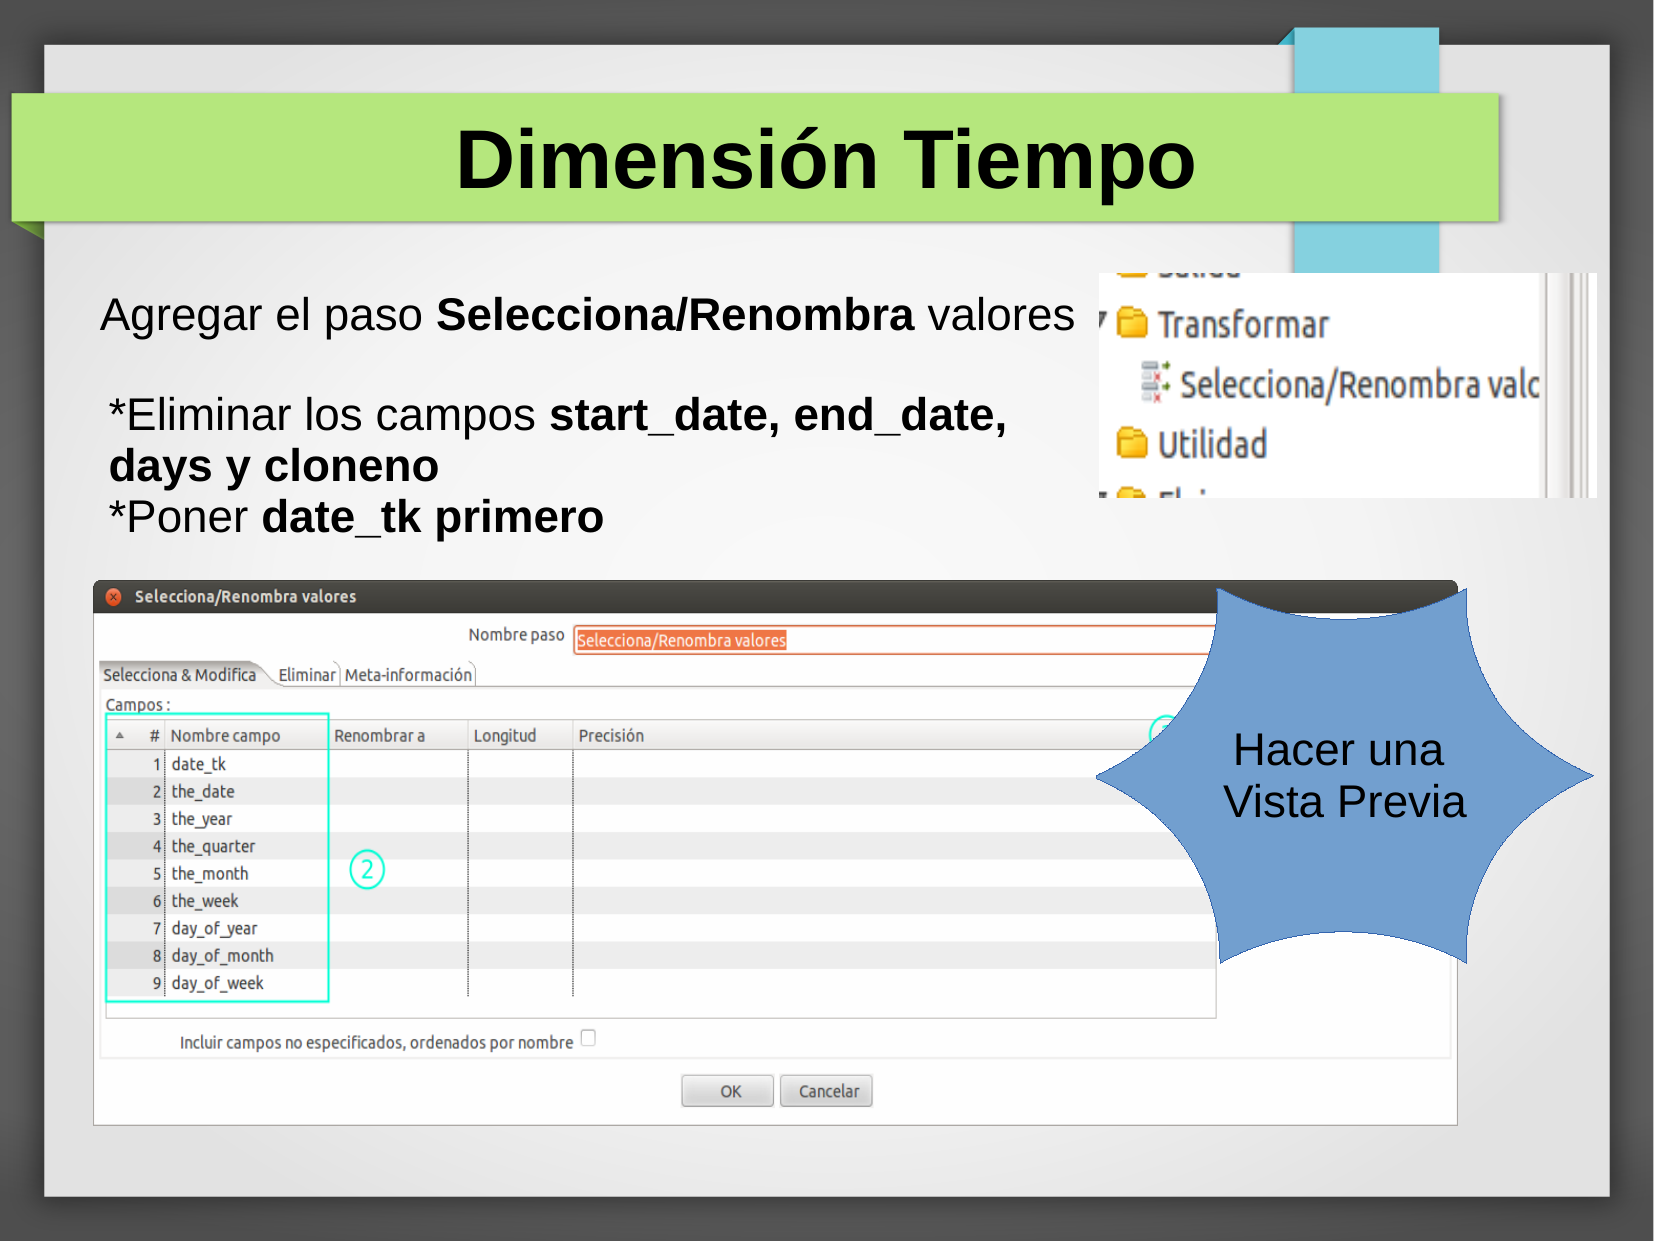

# Dimensión Tiempo
Agregar el paso Selecciona/Renombra valores
*Eliminar los campos start_date, end_date,
days y cloneno
*Poner date_tk primero
Hacer una
Vista Previa